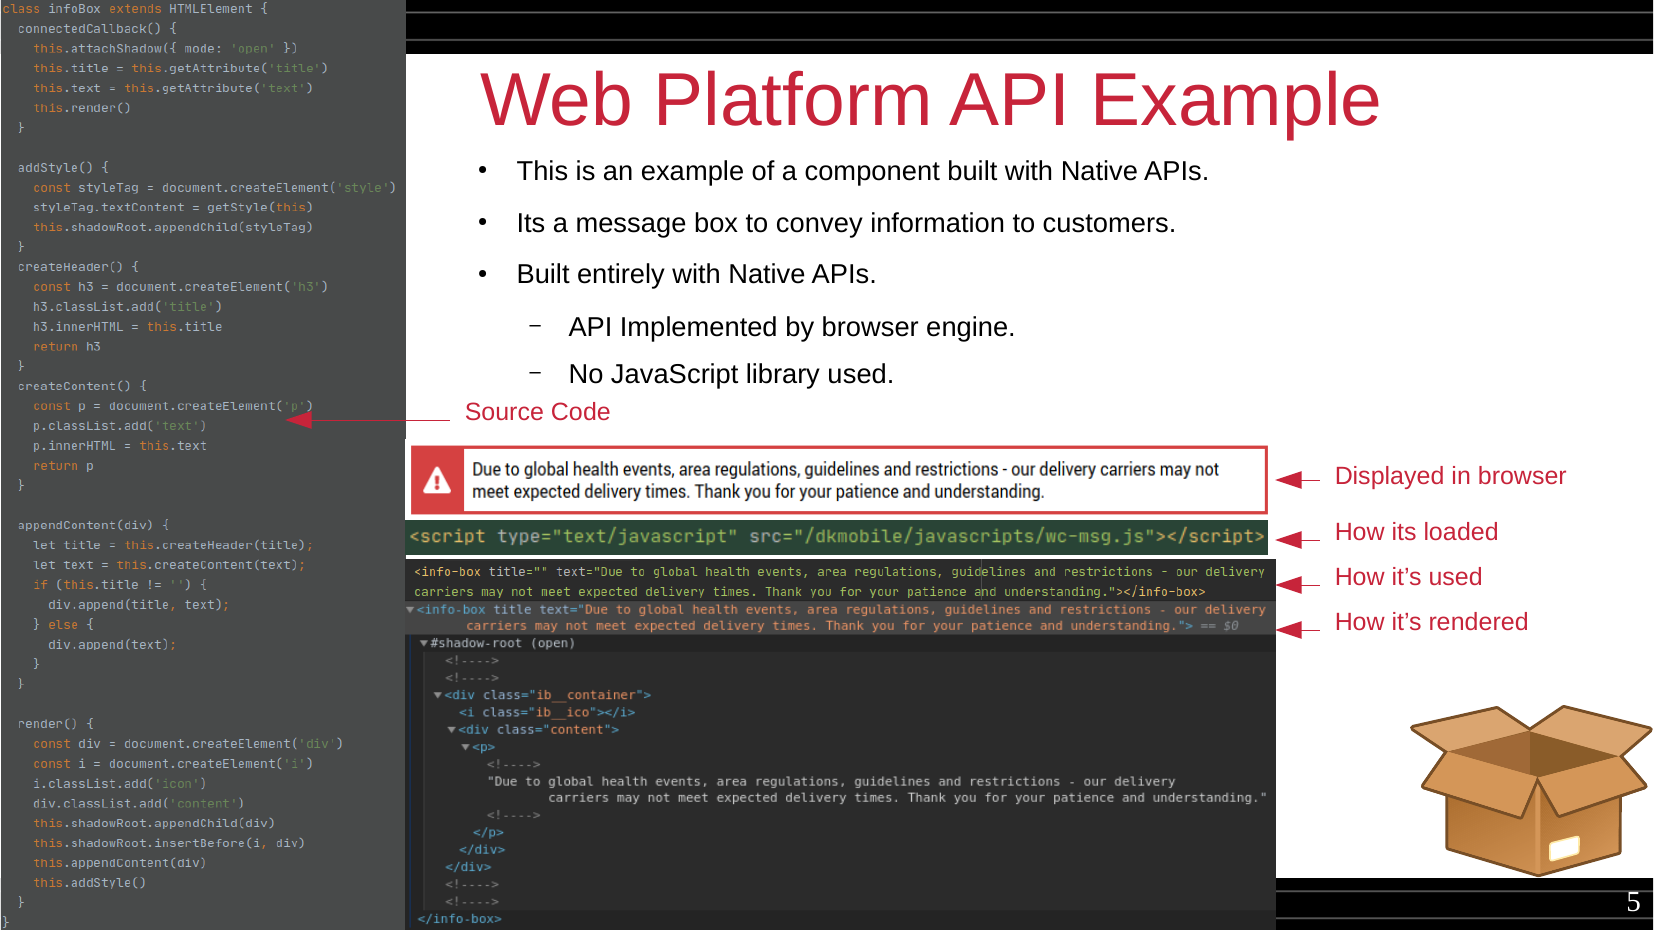

# Web Platform API Example
This is an example of a component built with Native APIs.
Its a message box to convey information to customers.
Built entirely with Native APIs.
API Implemented by browser engine.
No JavaScript library used.
Source Code
Displayed in browser
How its loaded
How it’s used
How it’s rendered